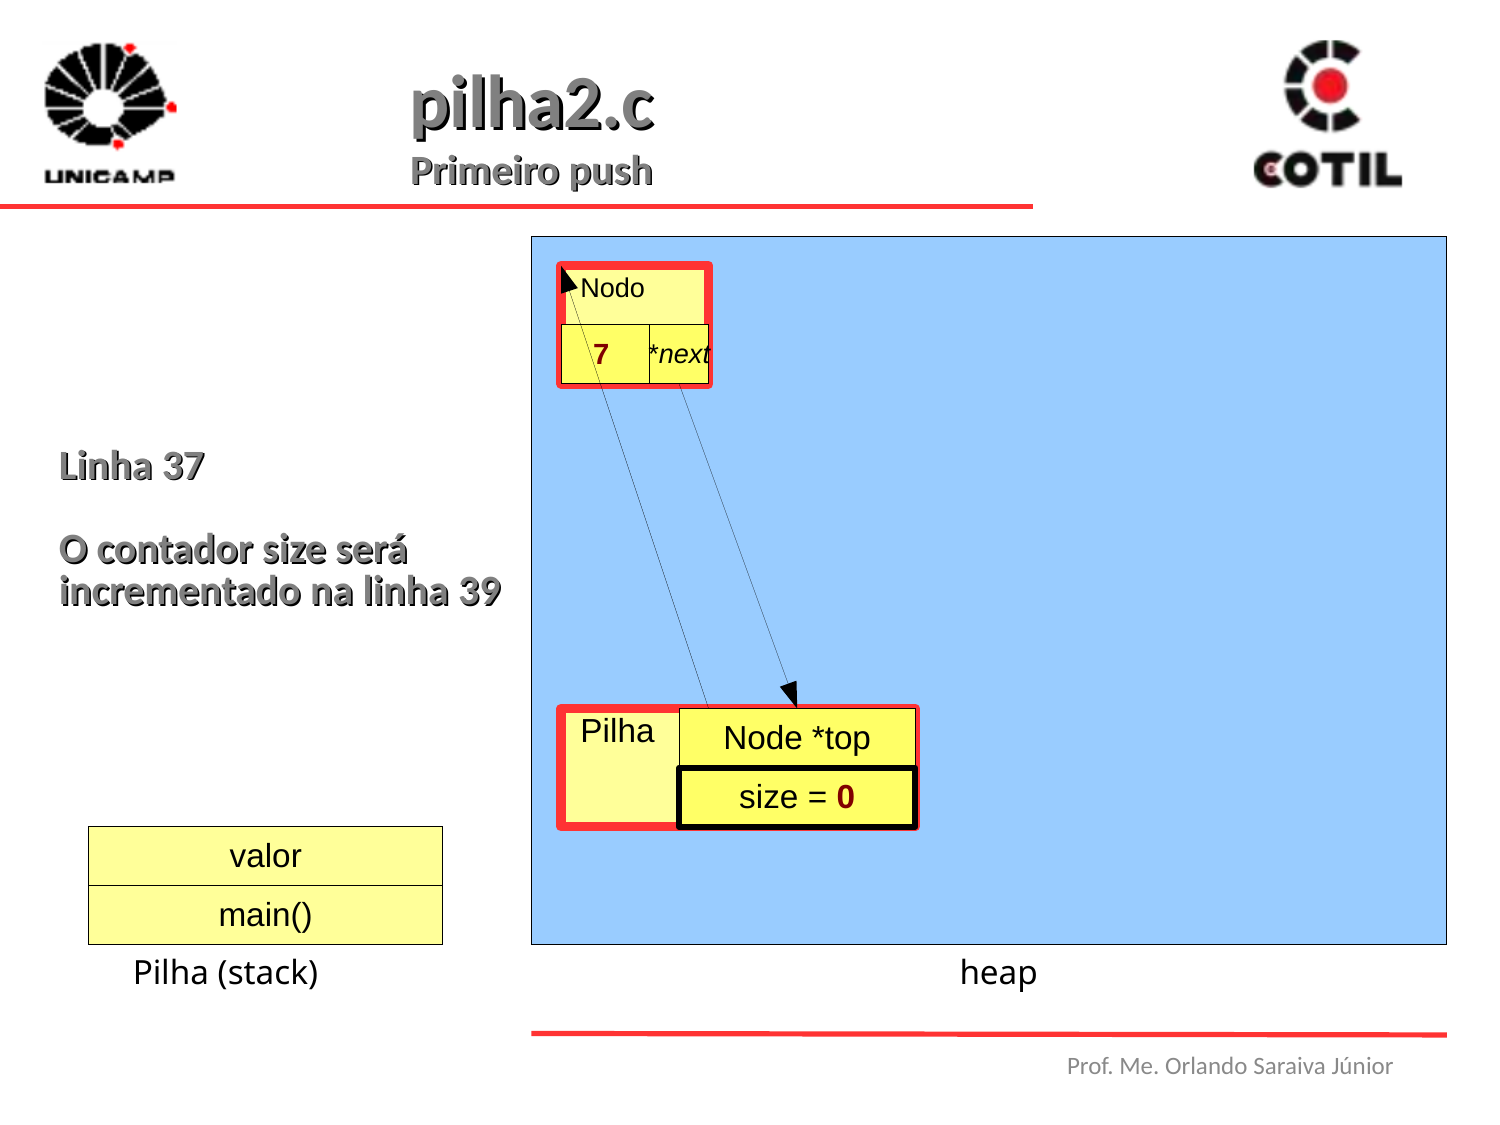

# pilha2.c Primeiro push
Linha 37
O contador size será incrementado na linha 39
Nodo
7
*next
Pilha
Node *top
size = 0
valor
main()
heap
Pilha (stack)